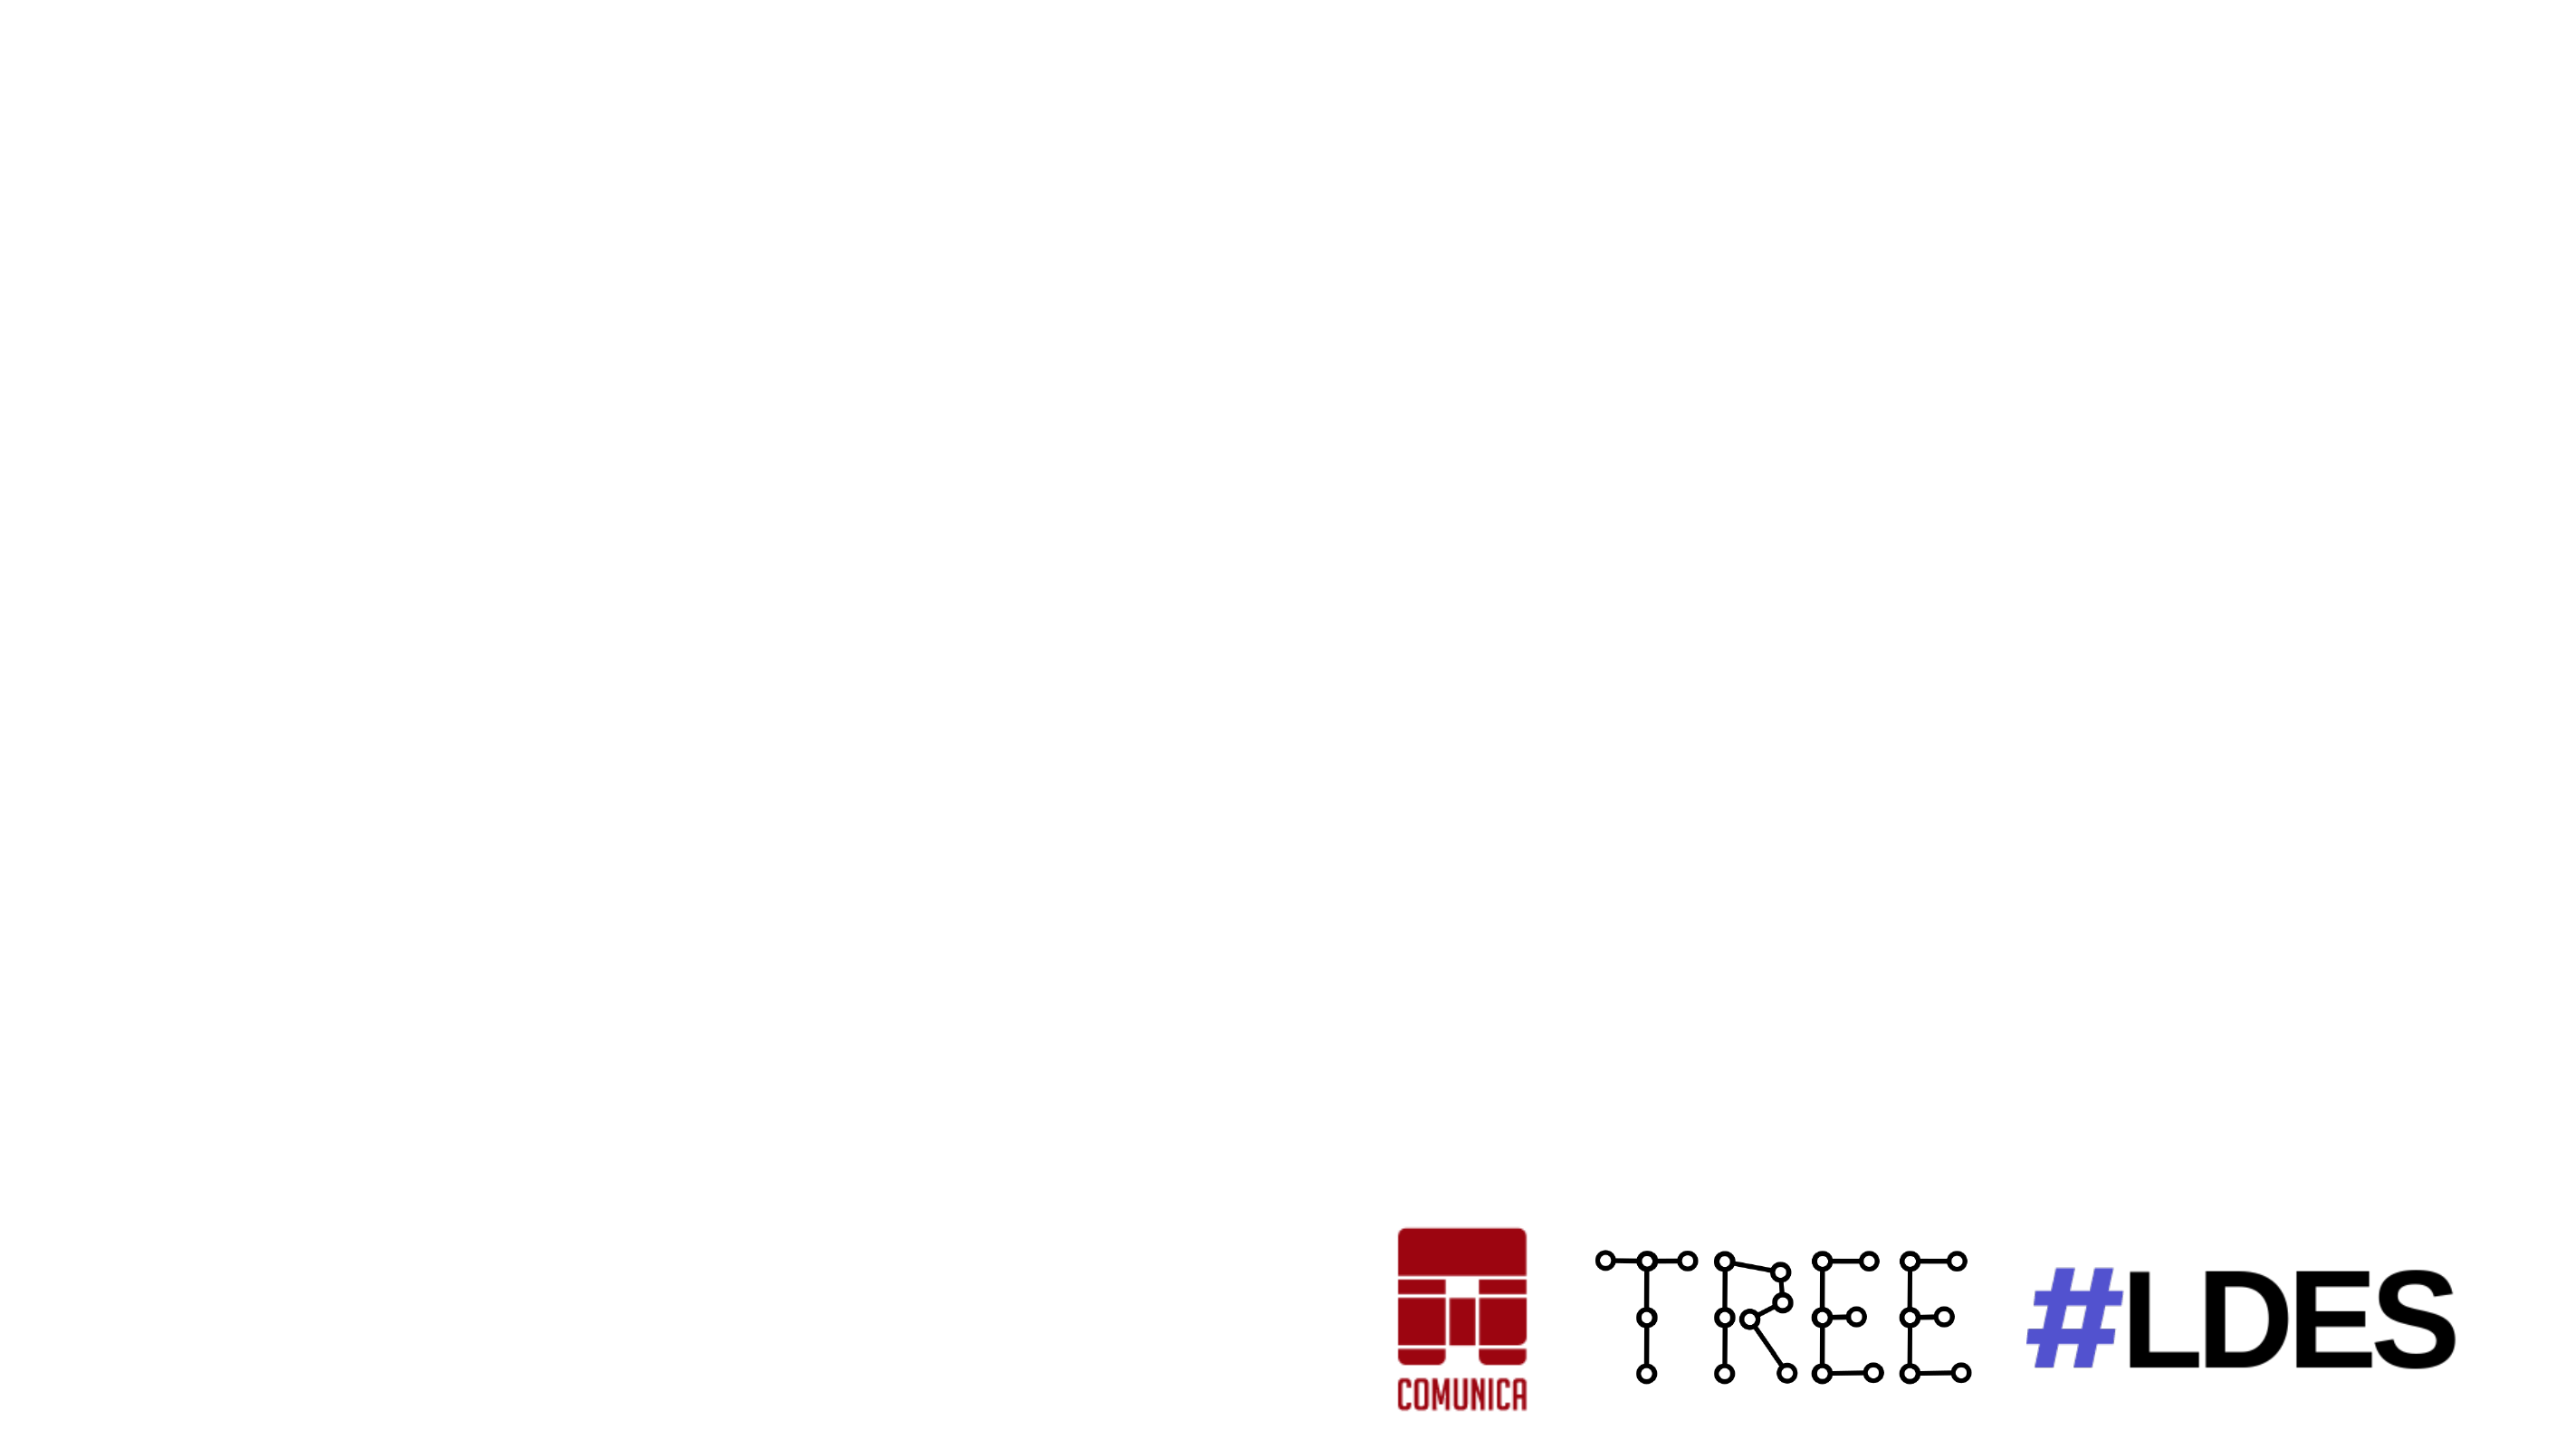

# HOW TREE HYPERMEDIA CAN SPEED UP LINK TRAVERSAL-BASED QUERY PROCESSING FOR SPARQL QUERIES WITH FILTERS Bryan-Elliott Tam